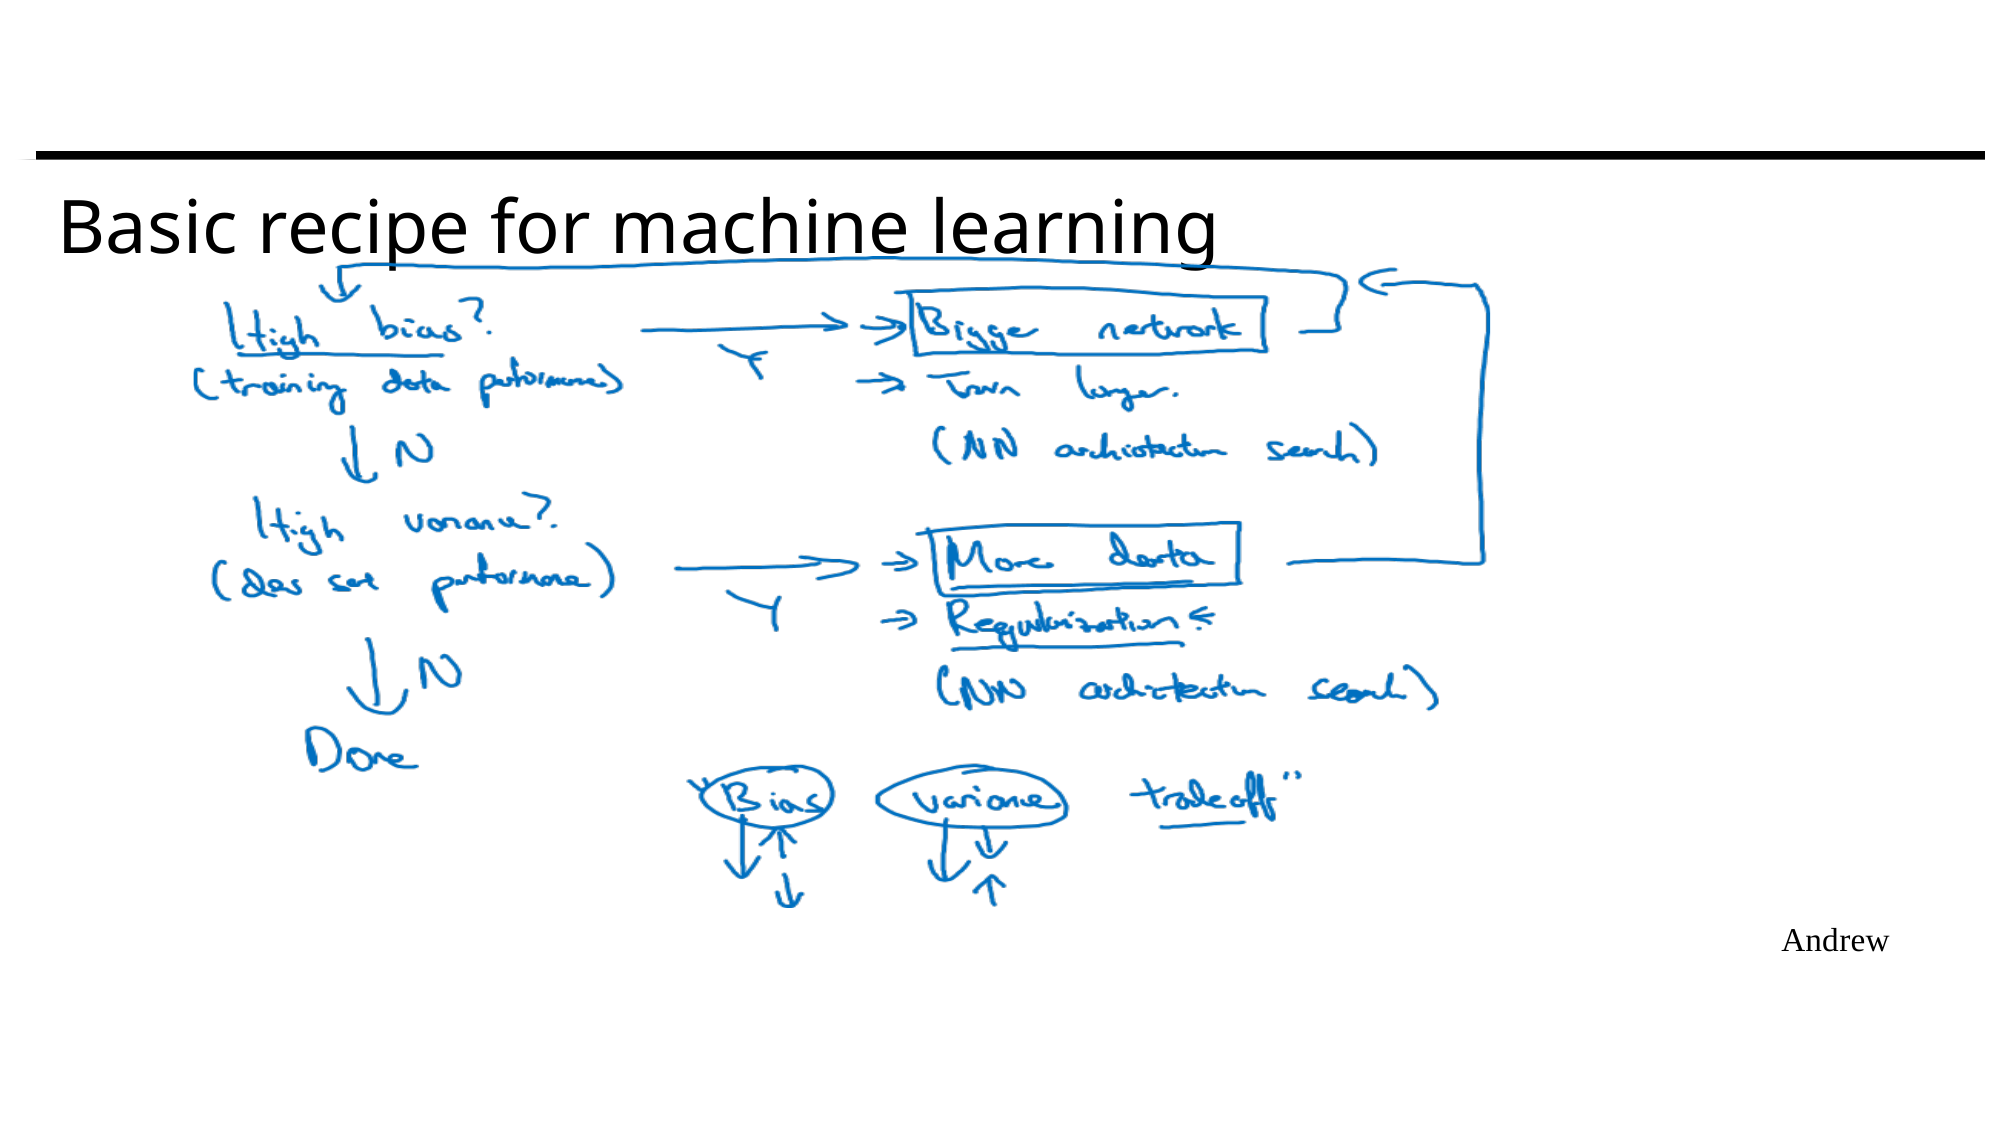

# Basic recipe for machine learning
Andrew